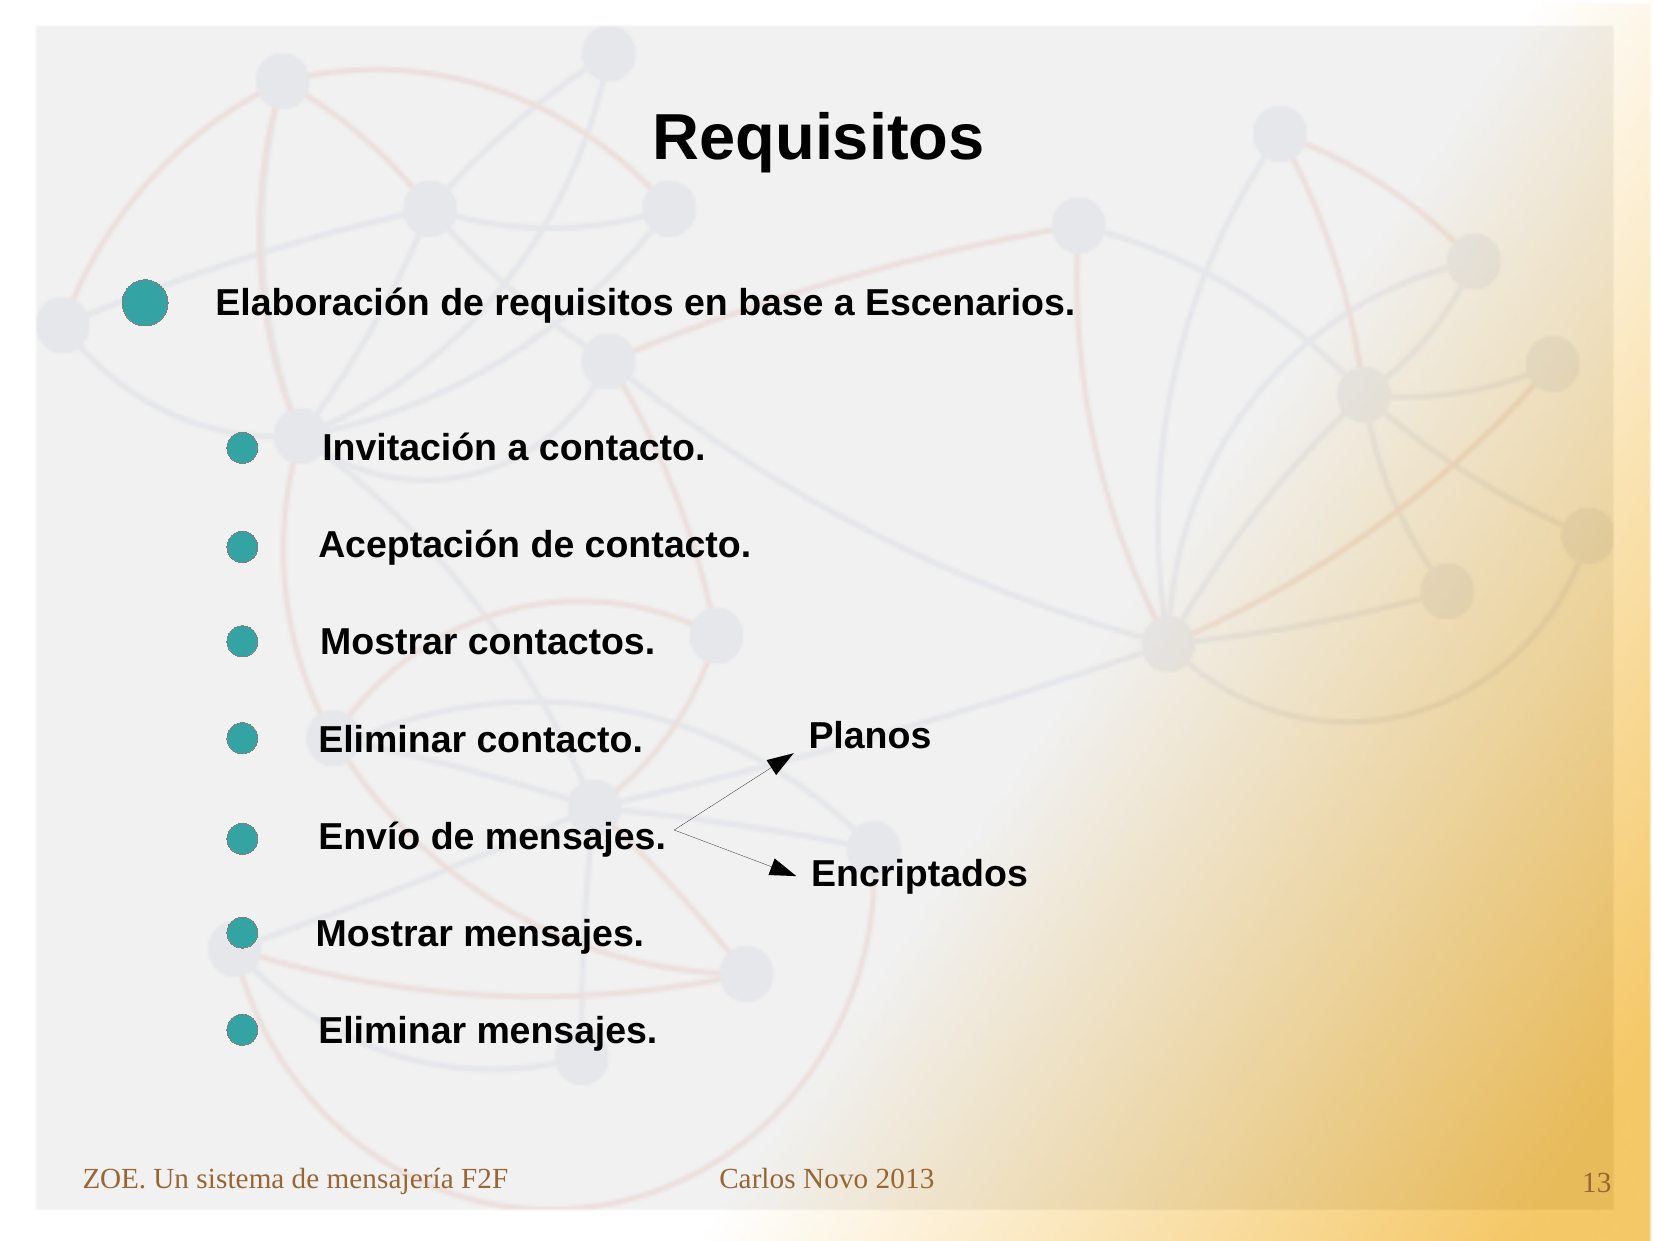

# Requisitos
Elaboración de requisitos en base a Escenarios.
Invitación a contacto.
Aceptación de contacto.
Mostrar contactos.
Planos
Eliminar contacto.
Envío de mensajes.
Encriptados
Mostrar mensajes.
Eliminar mensajes.
13